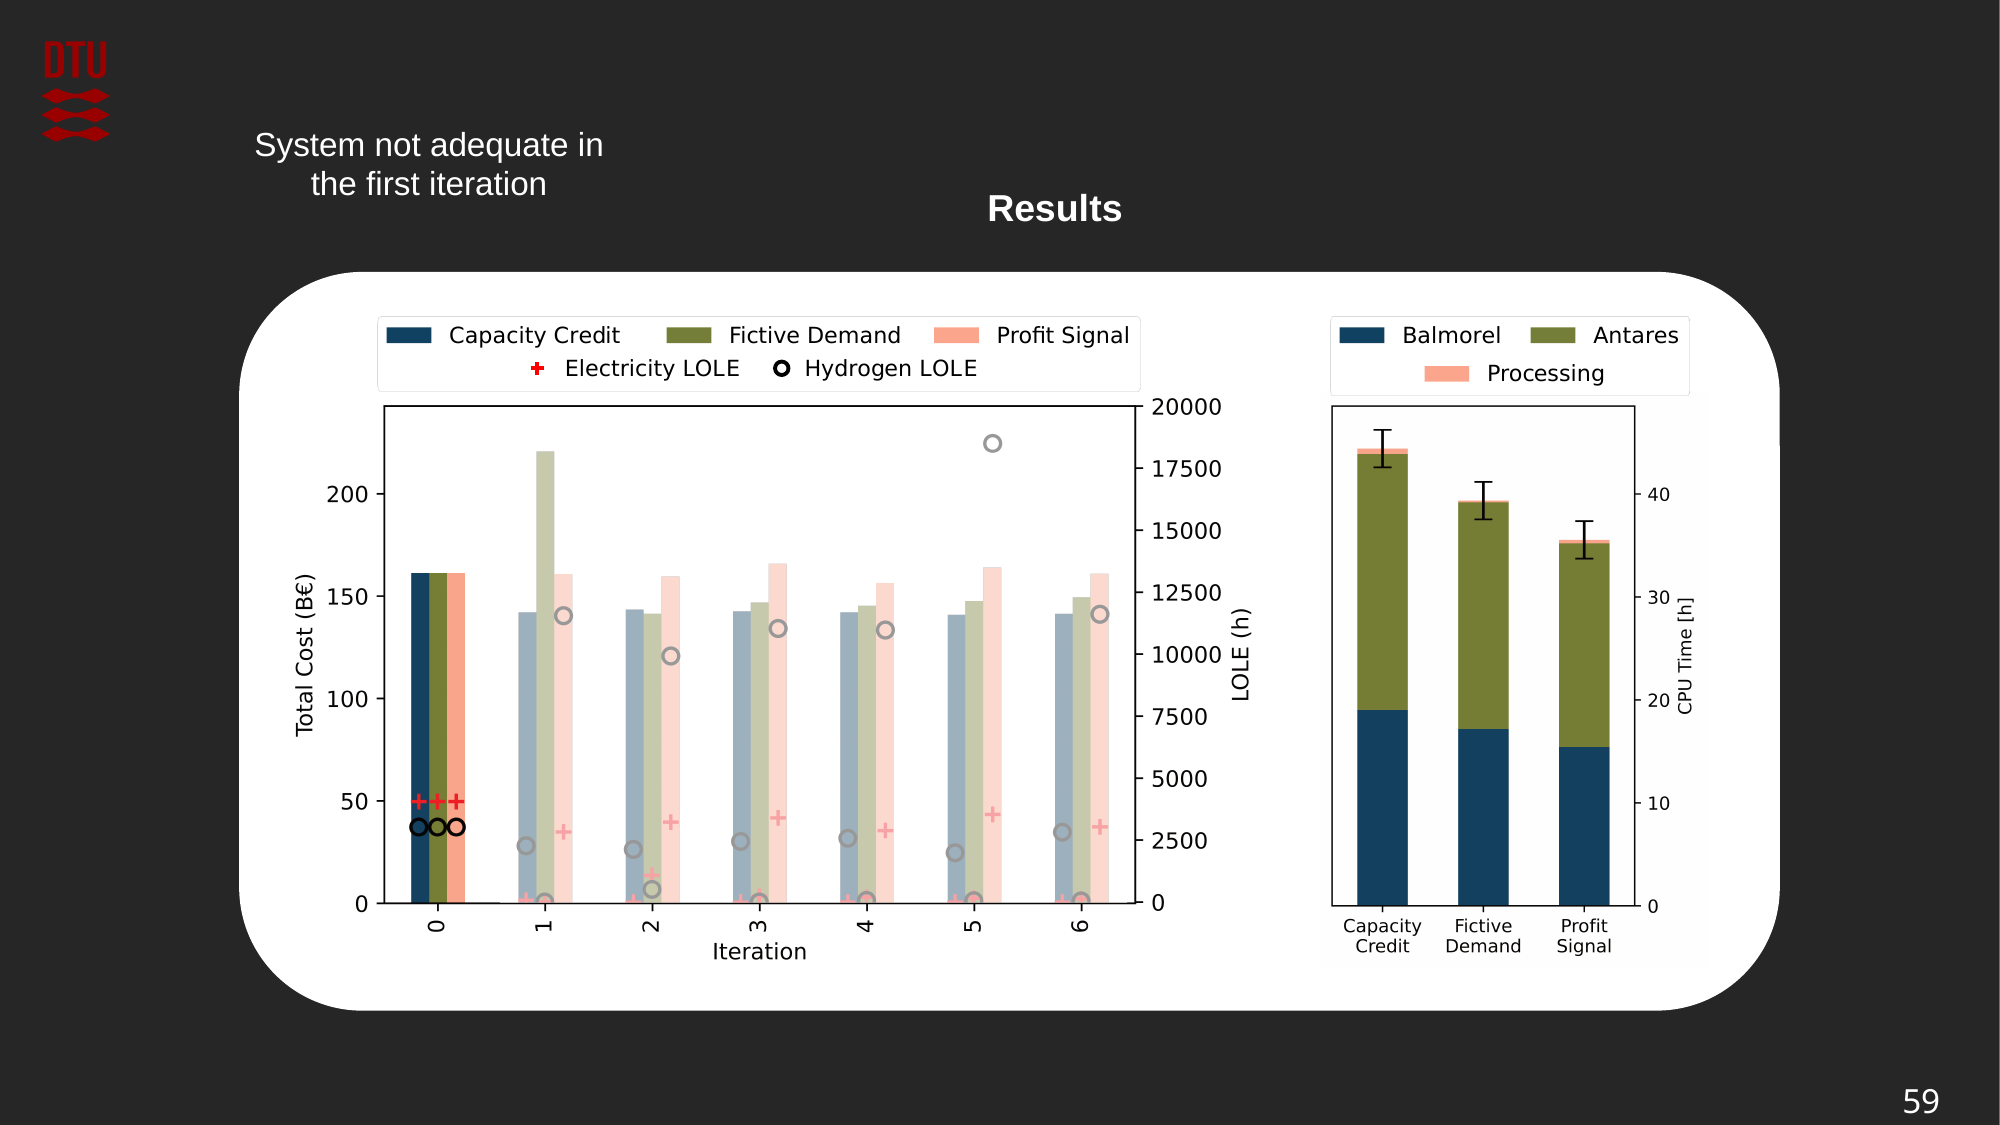

# Results
System not adequate in the first iteration
59